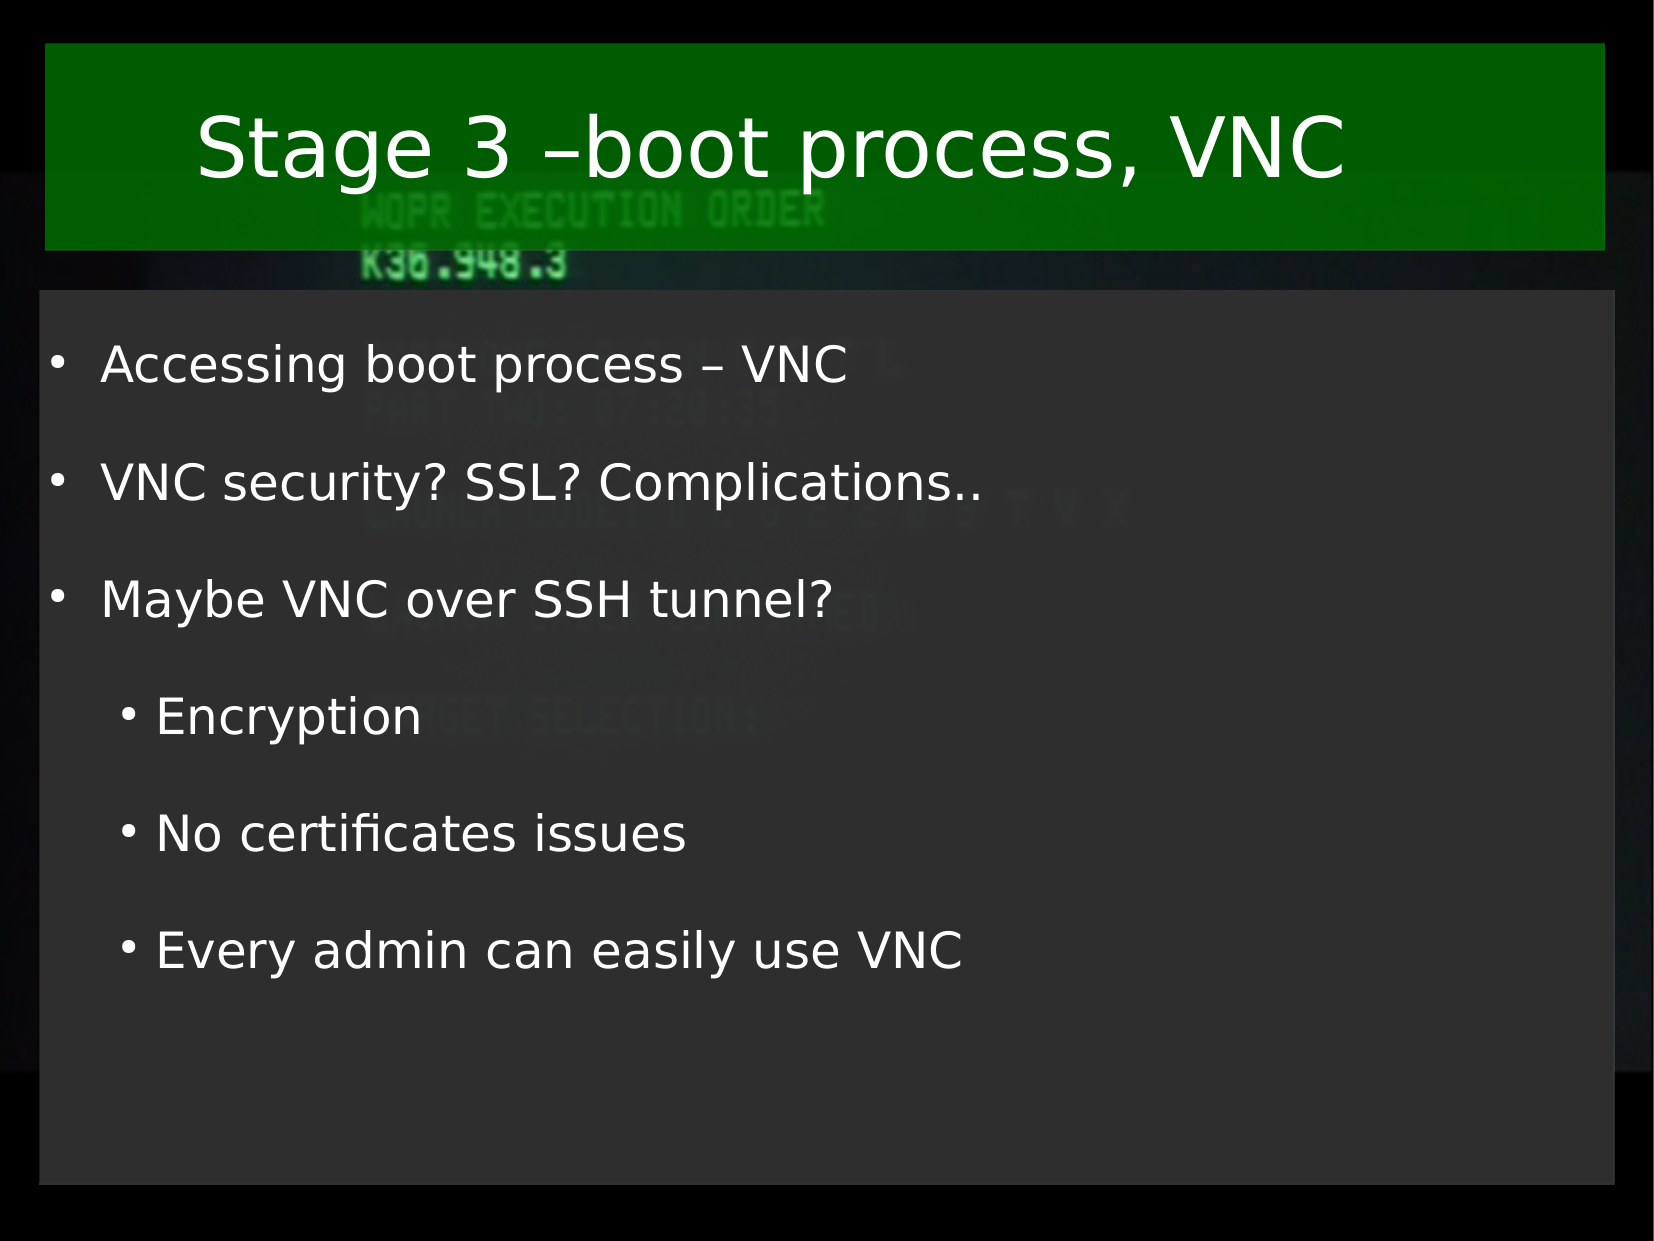

# Stage 3 –boot process, VNC
 Accessing boot process – VNC
 VNC security? SSL? Complications..
 Maybe VNC over SSH tunnel?
Encryption
No certificates issues
Every admin can easily use VNC